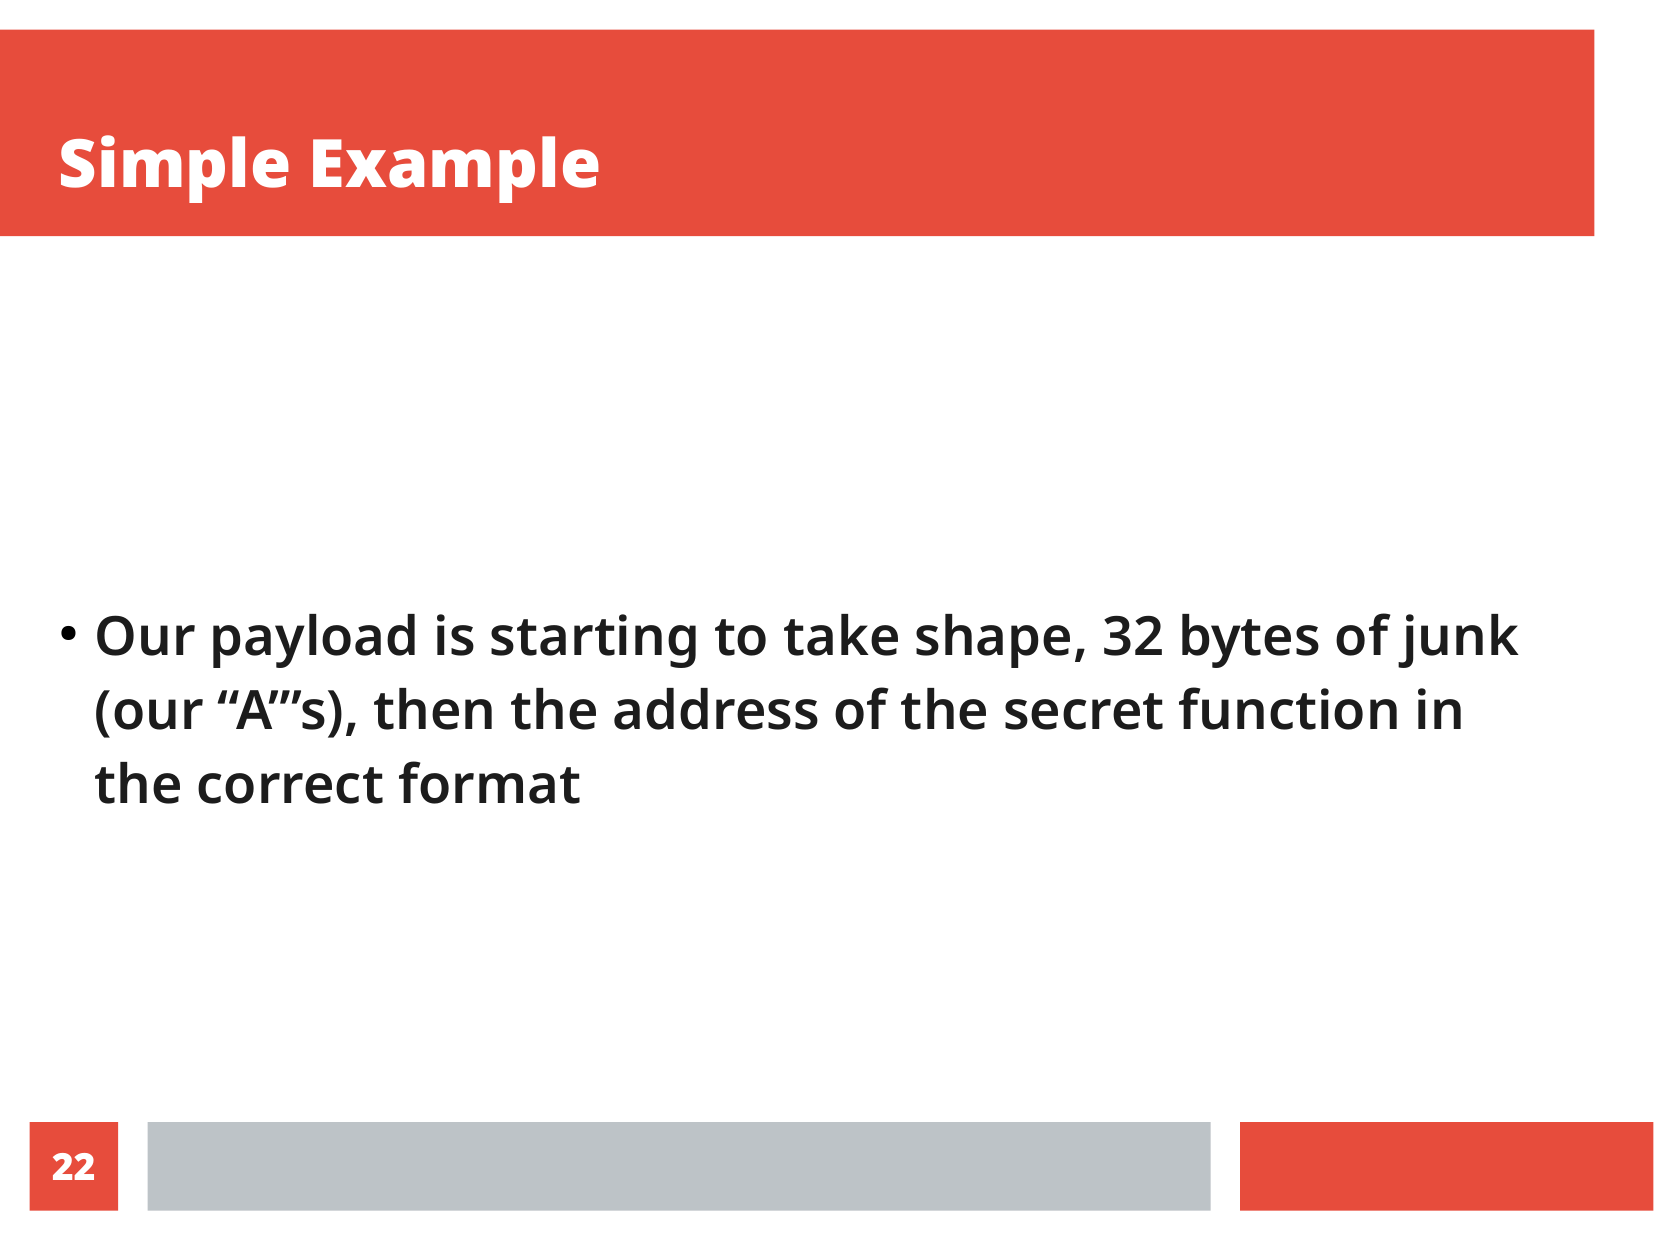

# Simple Example
Our payload is starting to take shape, 32 bytes of junk (our “A”’s), then the address of the secret function in the correct format
22